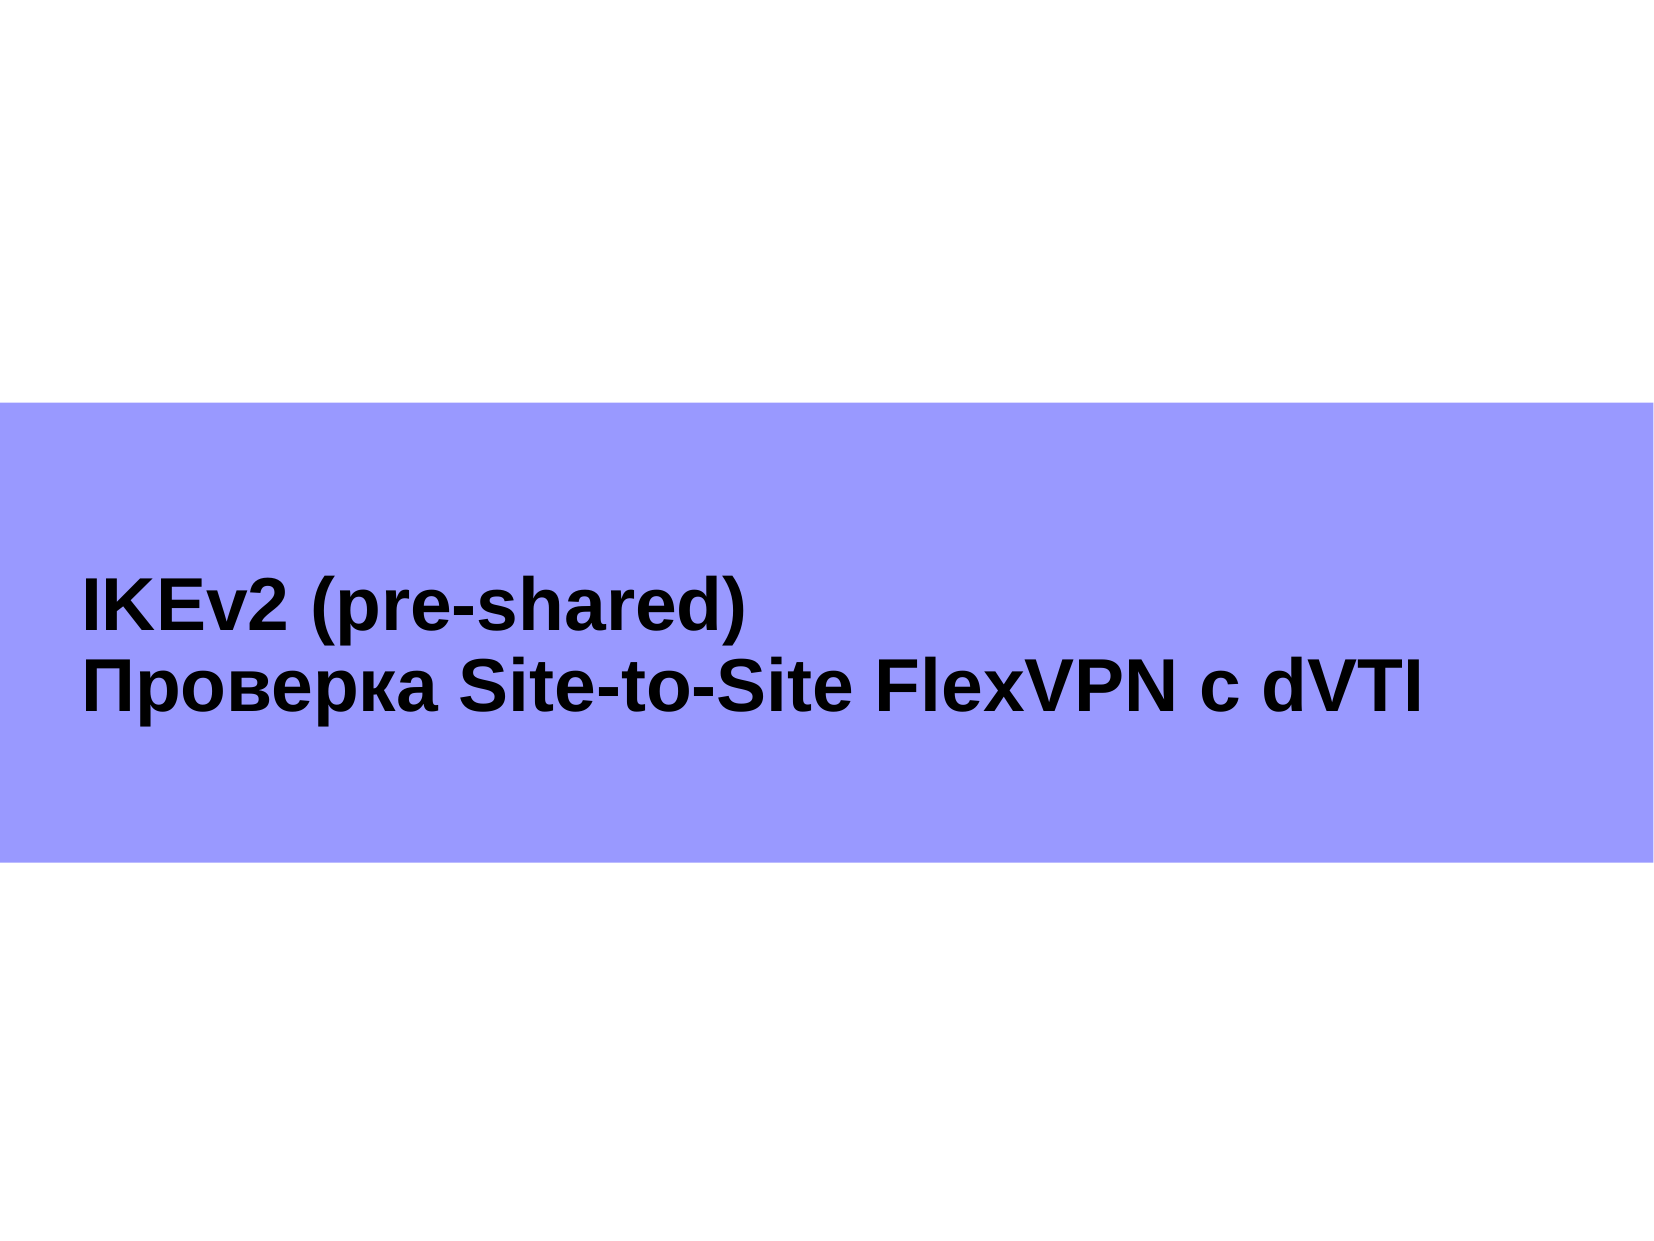

IKEv2 (pre-shared)
Проверка Site-to-Site FlexVPN с dVTI